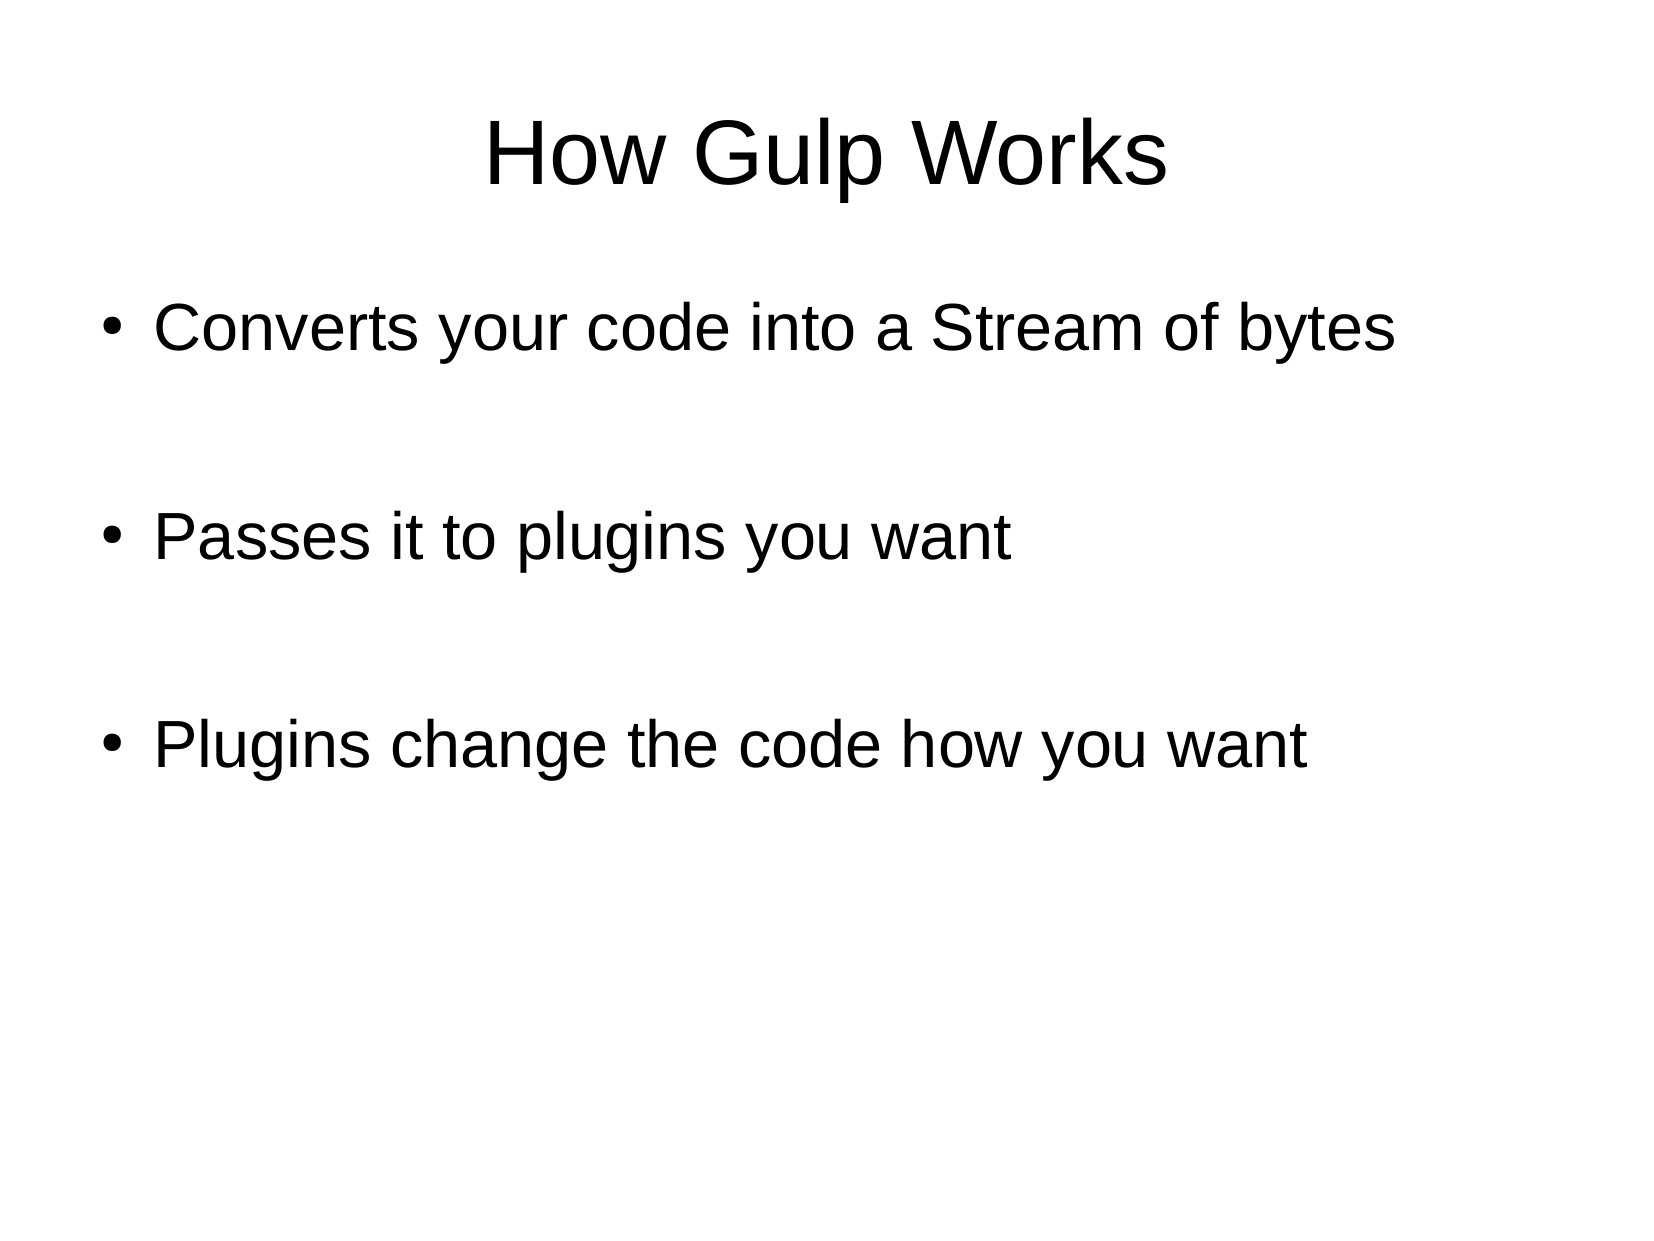

# How Gulp Works
Converts your code into a Stream of bytes
Passes it to plugins you want
Plugins change the code how you want